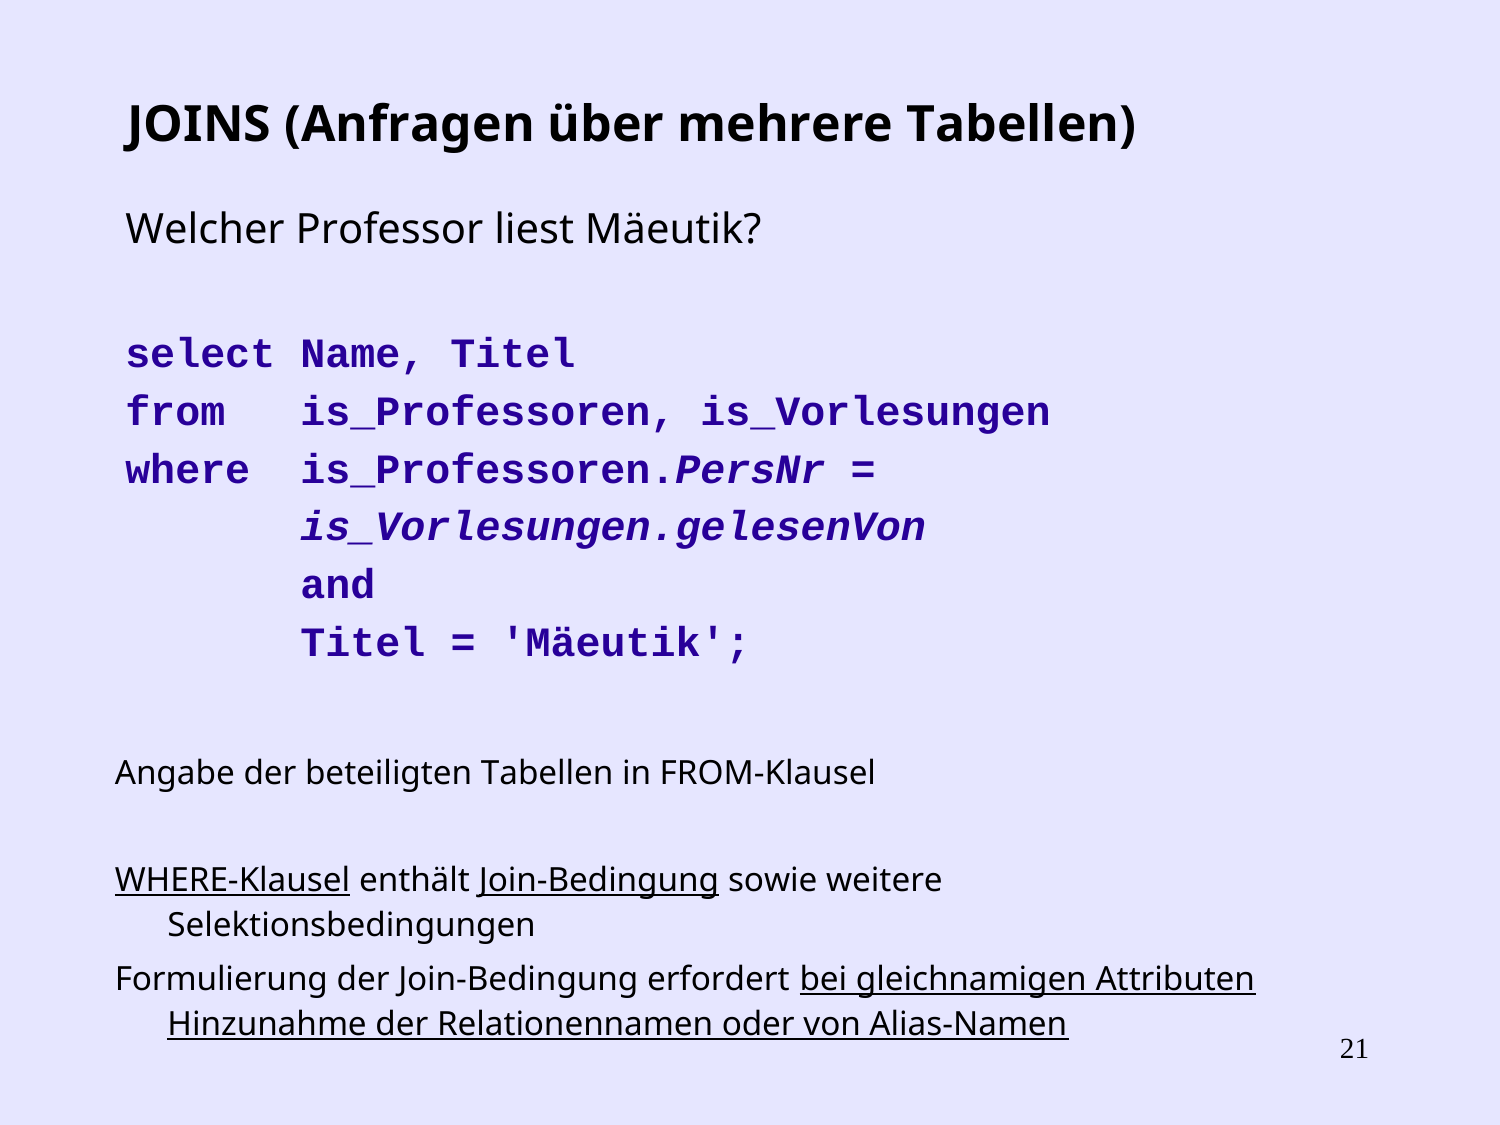

# JOINS (Anfragen über mehrere Tabellen)‏
Welcher Professor liest Mäeutik?
select Name, Titel
from is_Professoren, is_Vorlesungen
where is_Professoren.PersNr =
 is_Vorlesungen.gelesenVon
 and
 Titel = 'Mäeutik';
Angabe der beteiligten Tabellen in FROM-Klausel
WHERE-Klausel enthält Join-Bedingung sowie weitere Selektionsbedingungen
Formulierung der Join-Bedingung erfordert bei gleichnamigen Attributen Hinzunahme der Relationennamen oder von Alias-Namen
21